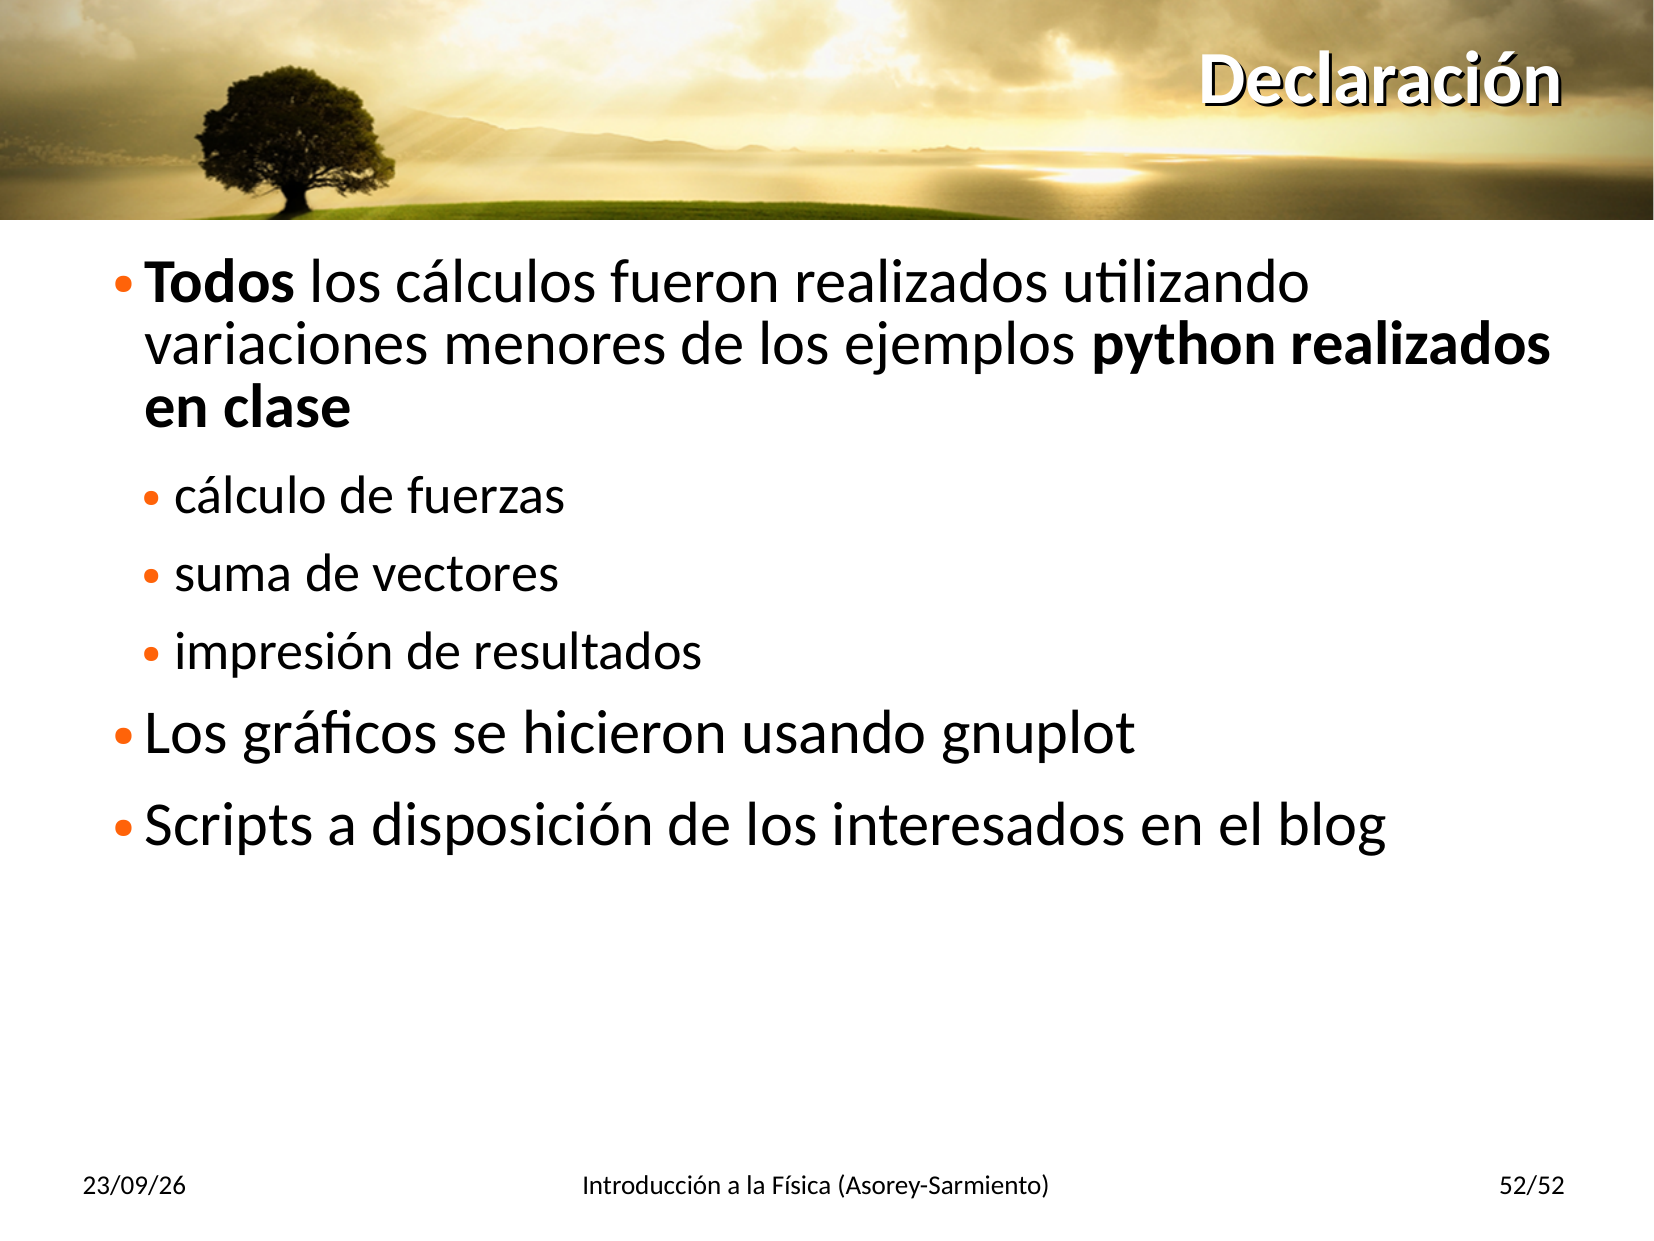

# Declaración
Todos los cálculos fueron realizados utilizando variaciones menores de los ejemplos python realizados en clase
cálculo de fuerzas
suma de vectores
impresión de resultados
Los gráficos se hicieron usando gnuplot
Scripts a disposición de los interesados en el blog
Introducción a la Física (Asorey-Sarmiento)
52